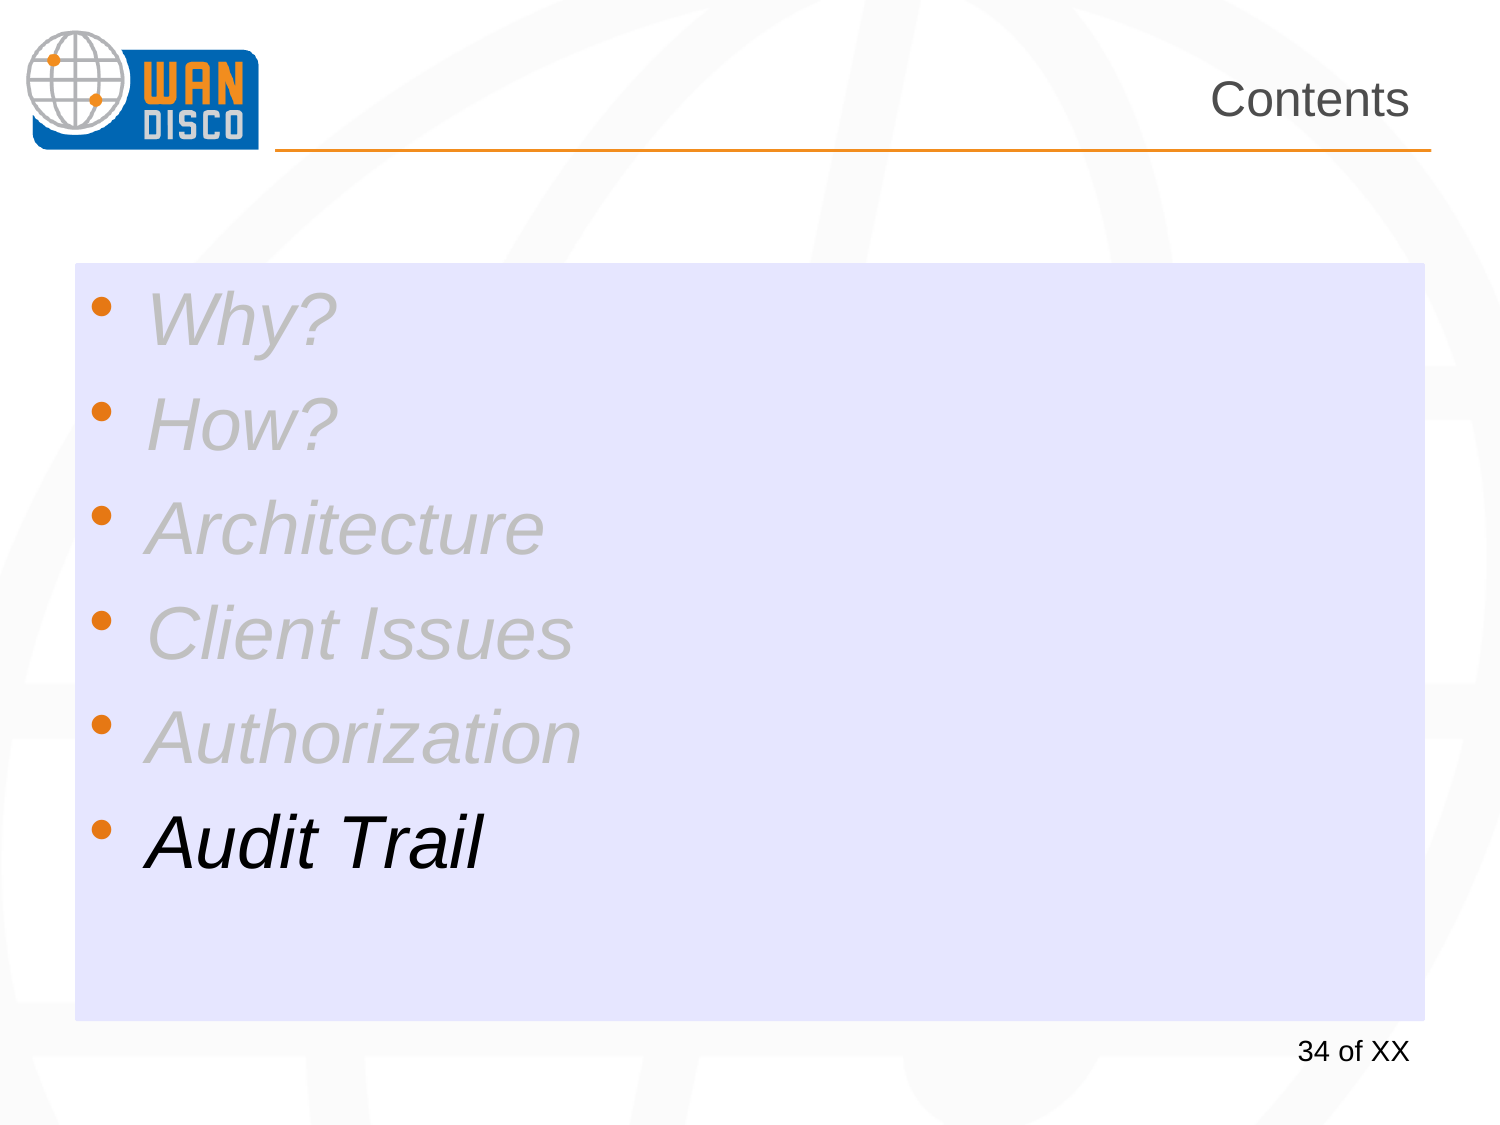

# Contents
Why?
How?
Architecture
Client Issues
Authorization
Audit Trail
34